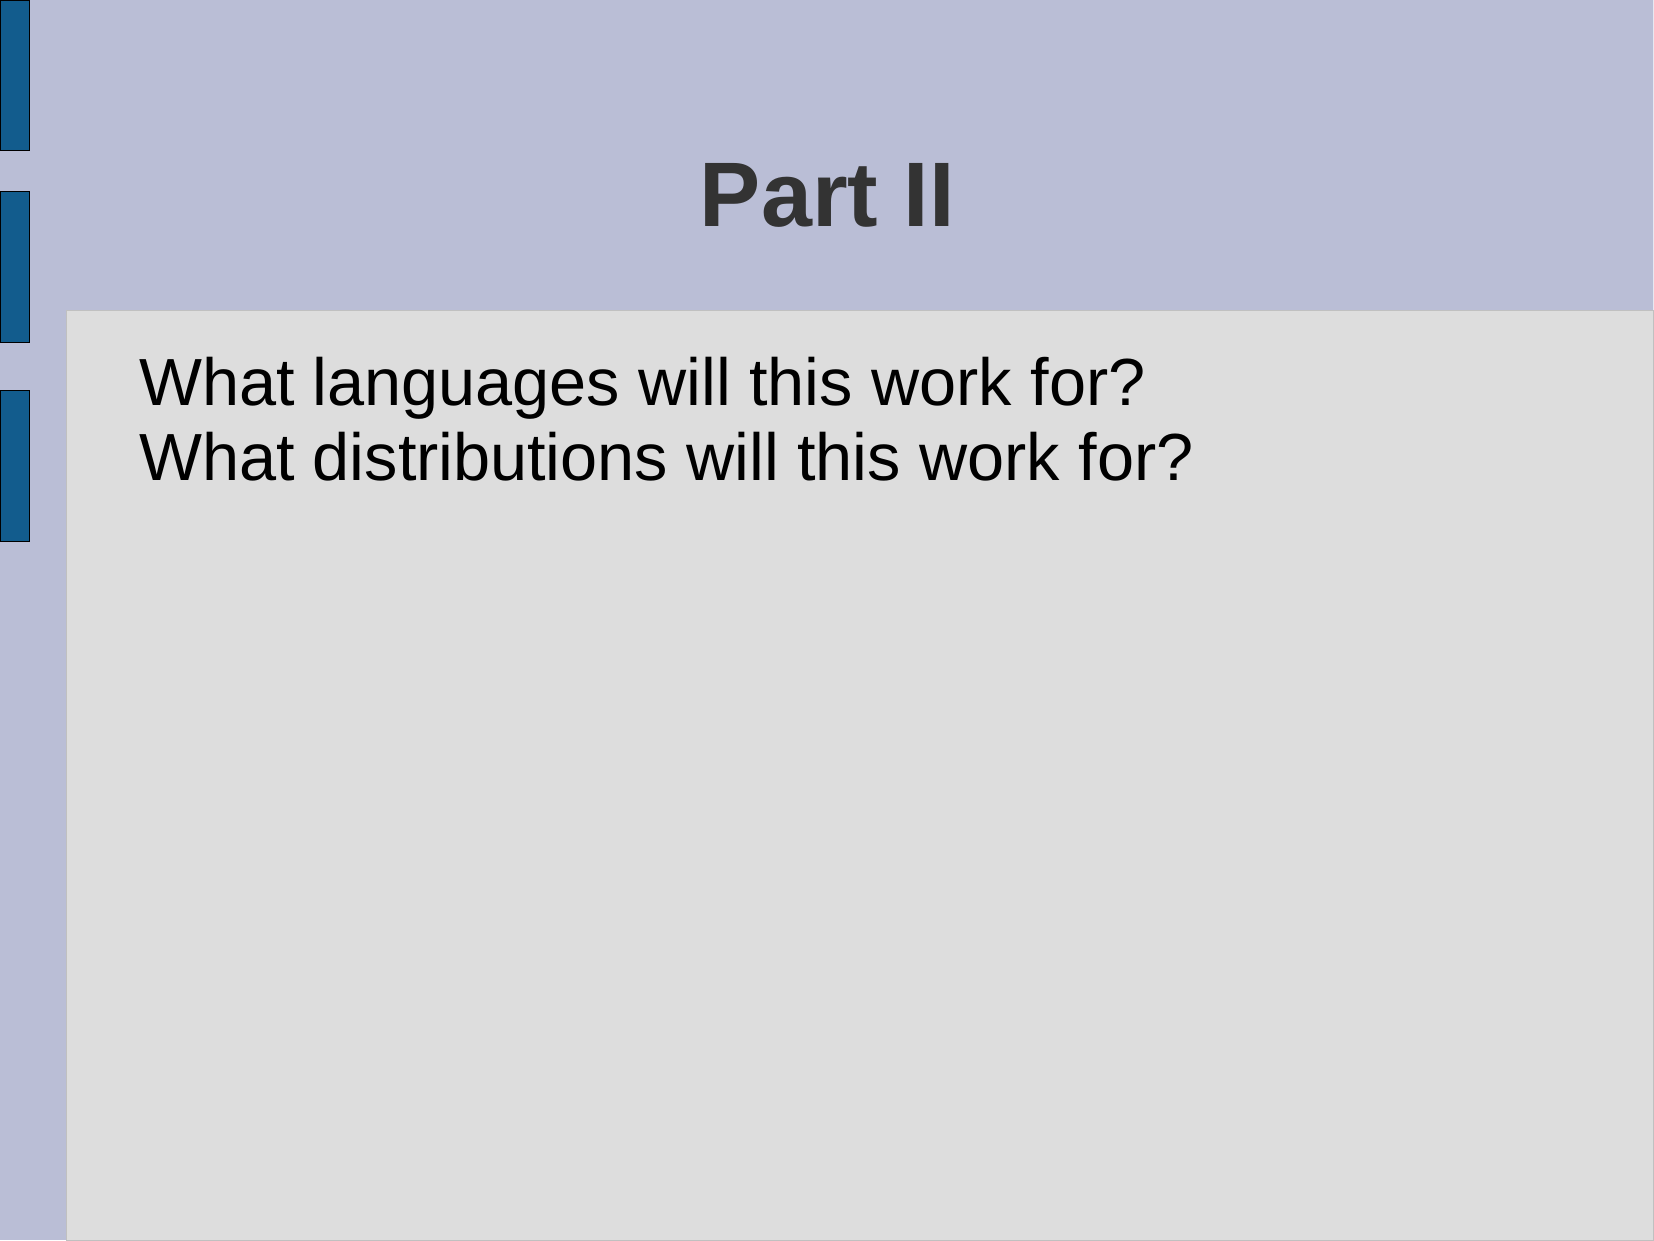

# Part II
What languages will this work for?
What distributions will this work for?